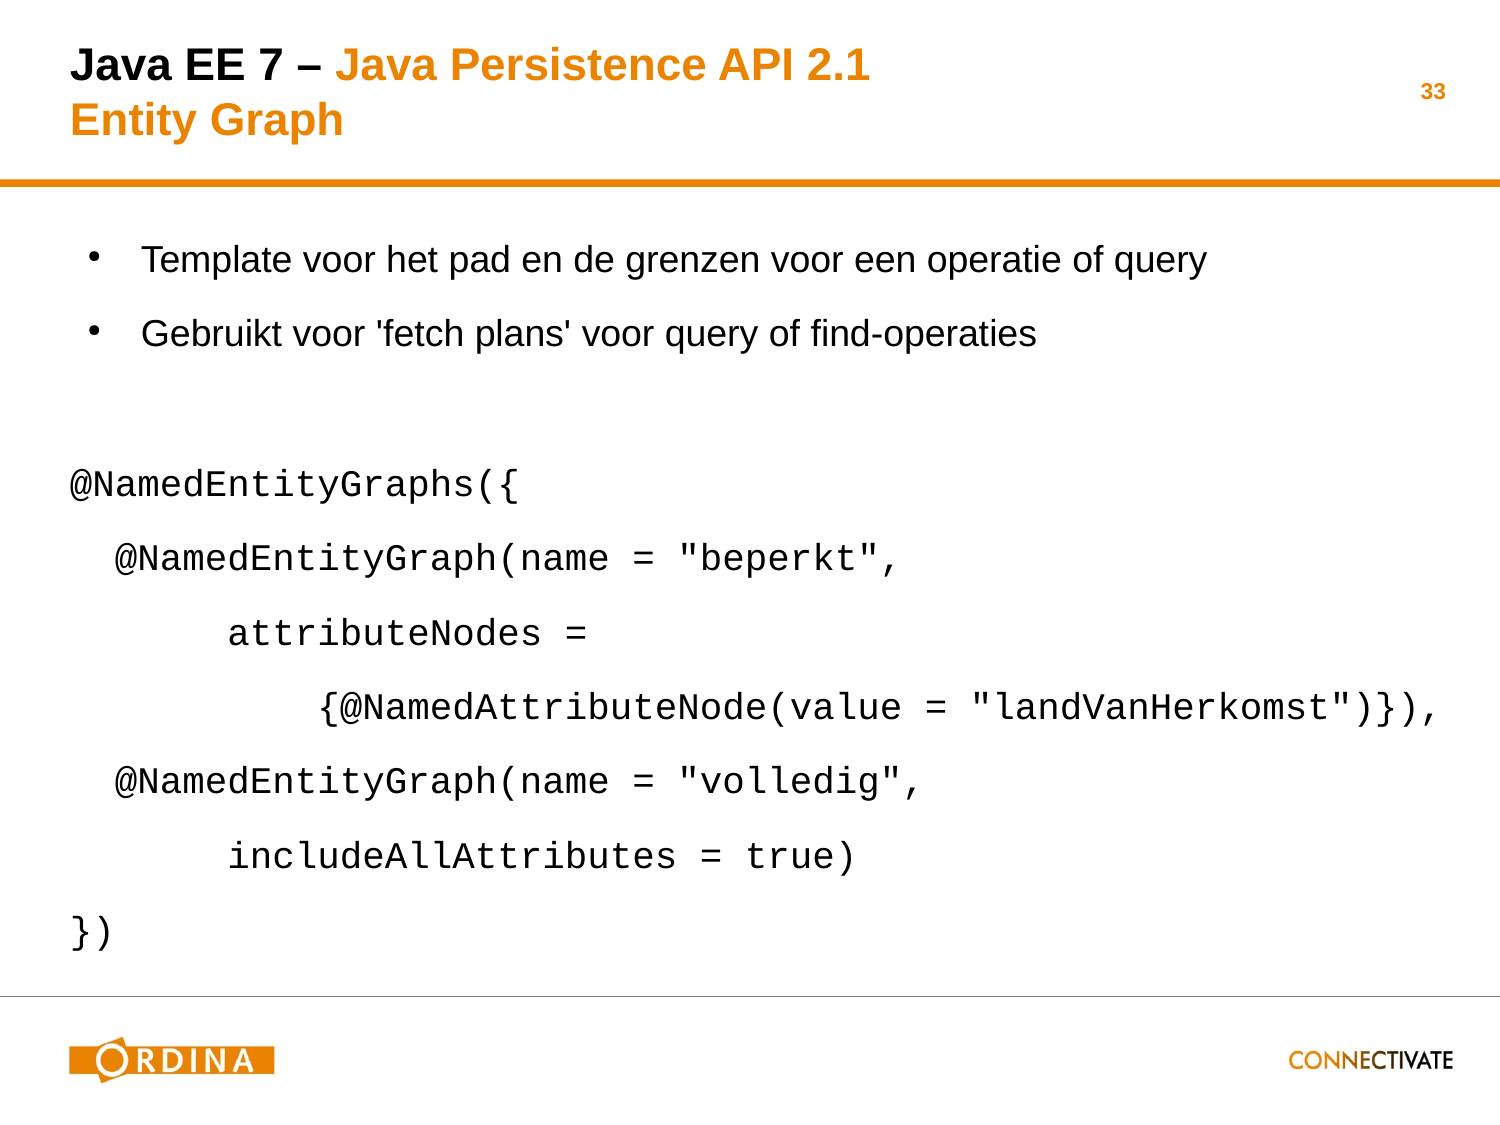

# Java EE 7 – Java Persistence API 2.1 Entity Graph
Template voor het pad en de grenzen voor een operatie of query
Gebruikt voor 'fetch plans' voor query of find-operaties
@NamedEntityGraphs({
 @NamedEntityGraph(name = "beperkt",
 attributeNodes =
 {@NamedAttributeNode(value = "landVanHerkomst")}),
 @NamedEntityGraph(name = "volledig",
 includeAllAttributes = true)
})